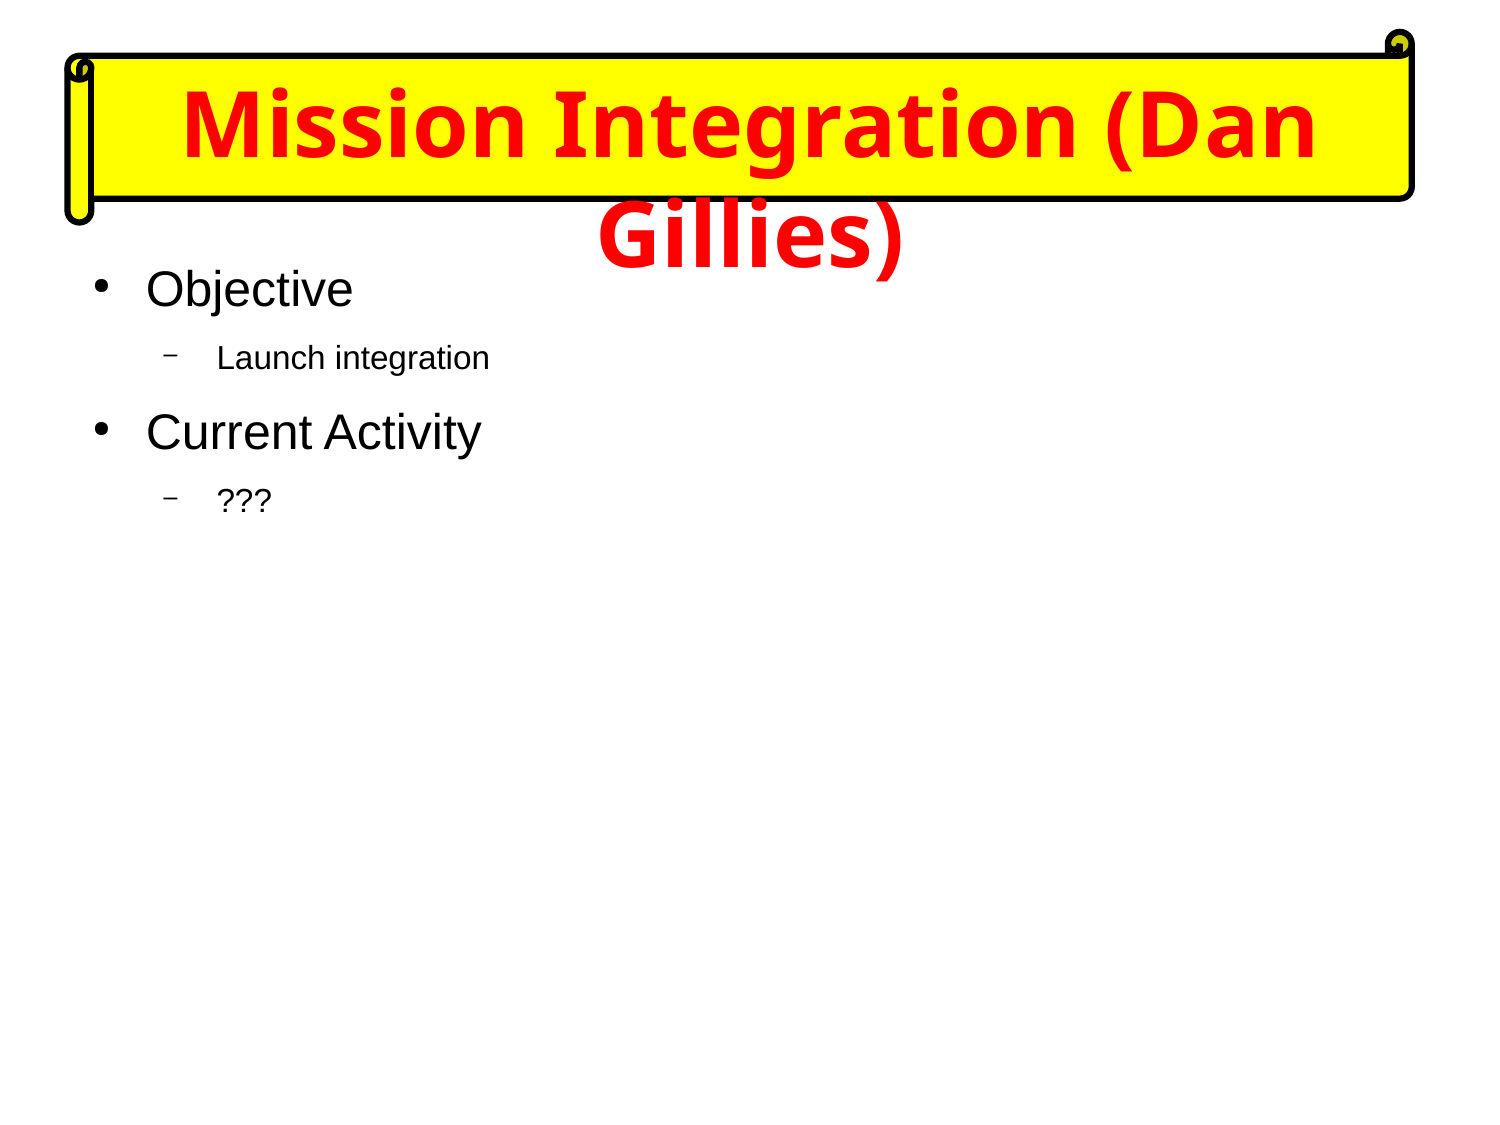

Mission Integration (Dan Gillies)
# Objective
Launch integration
Current Activity
???